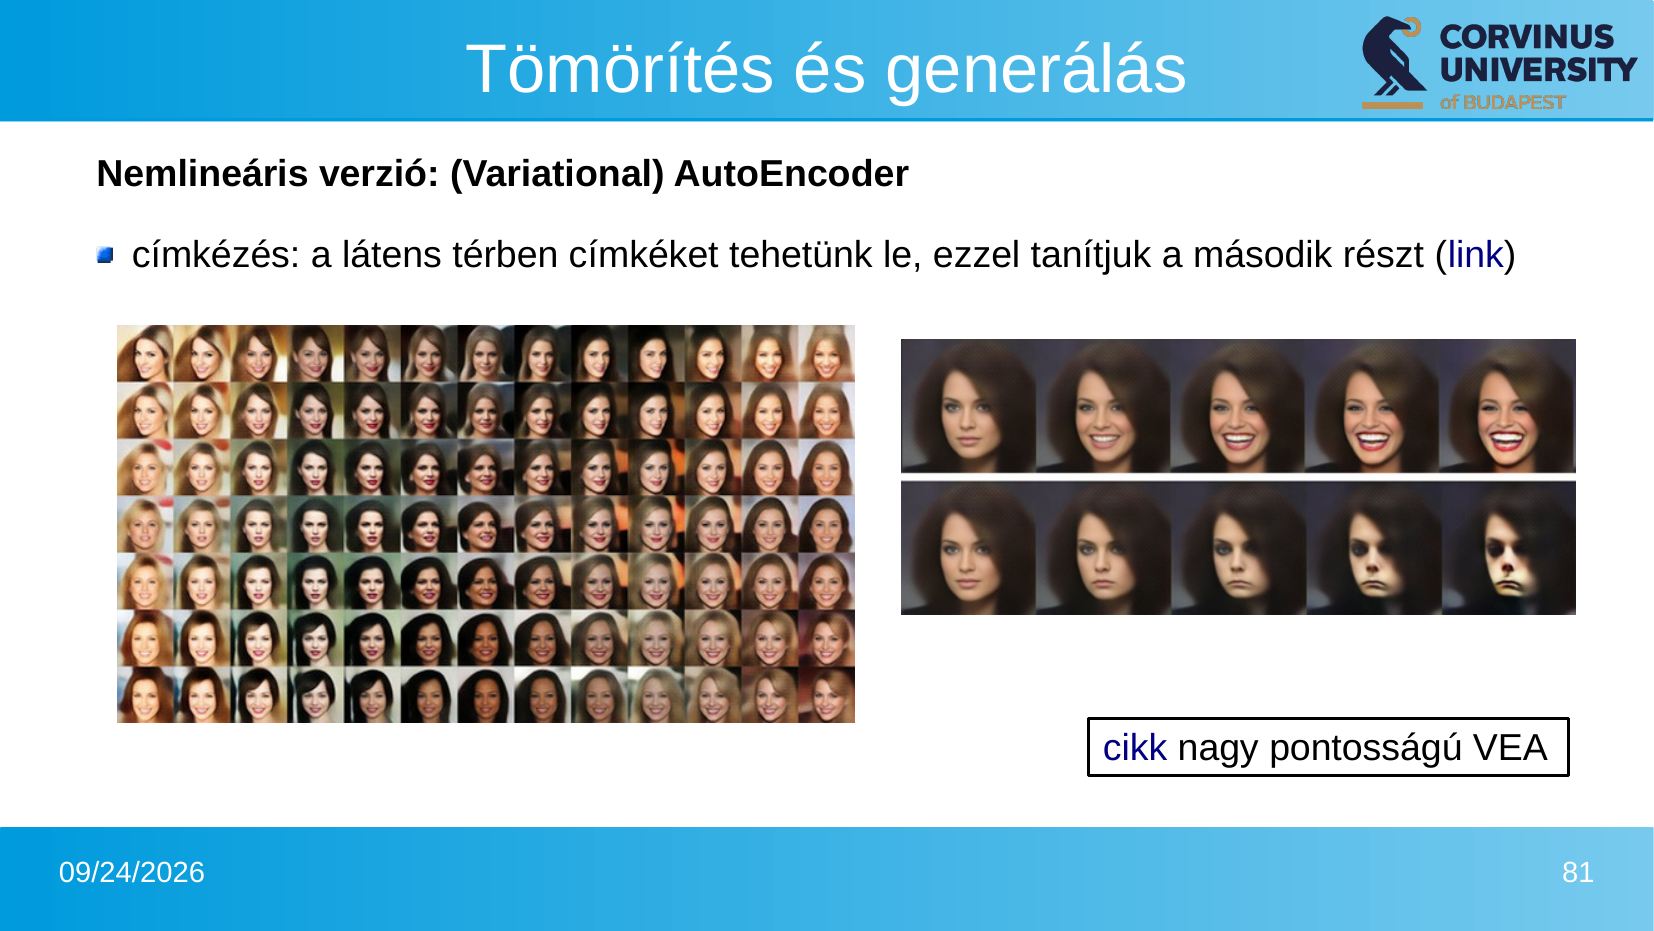

# Tömörítés és generálás
Nemlineáris verzió: (Variational) AutoEncoder
címkézés: a látens térben címkéket tehetünk le, ezzel tanítjuk a második részt (link)
cikk nagy pontosságú VEA
81